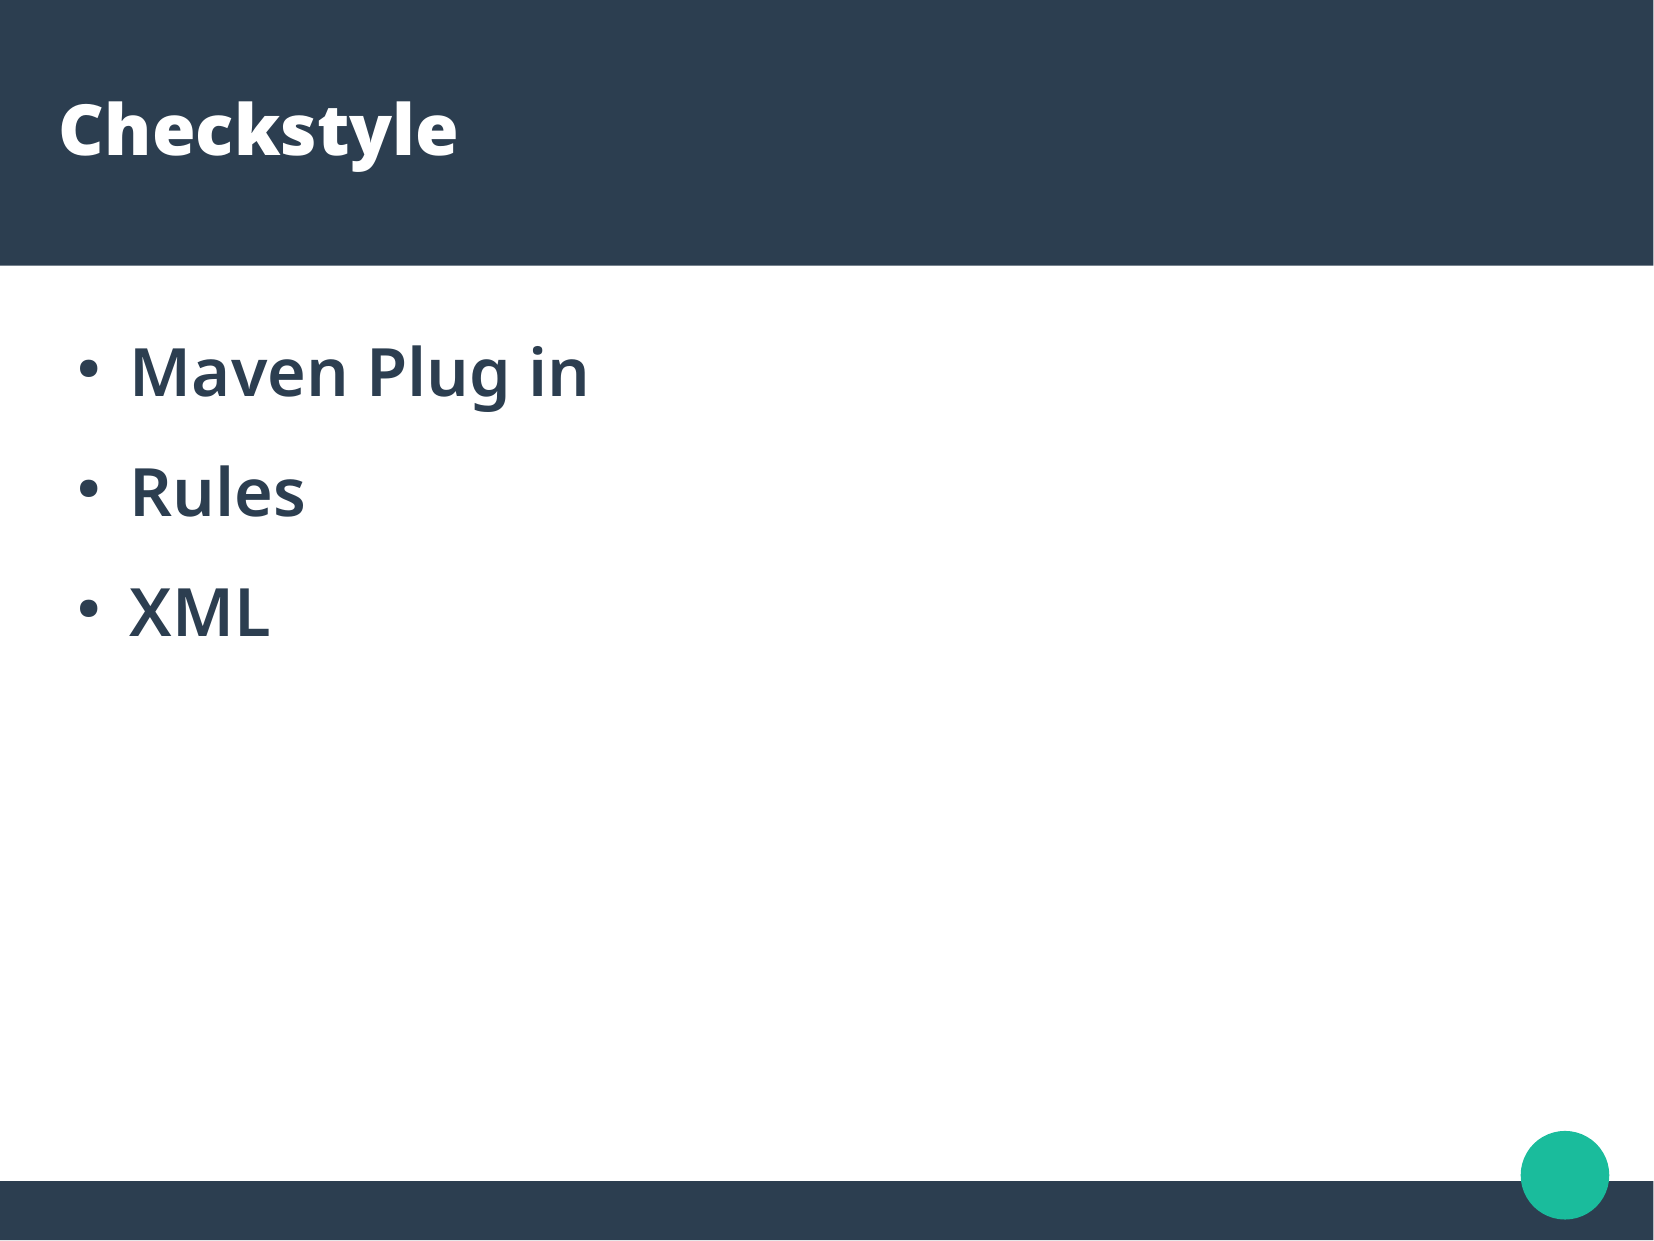

# Checkstyle
Maven Plug in
Rules
XML